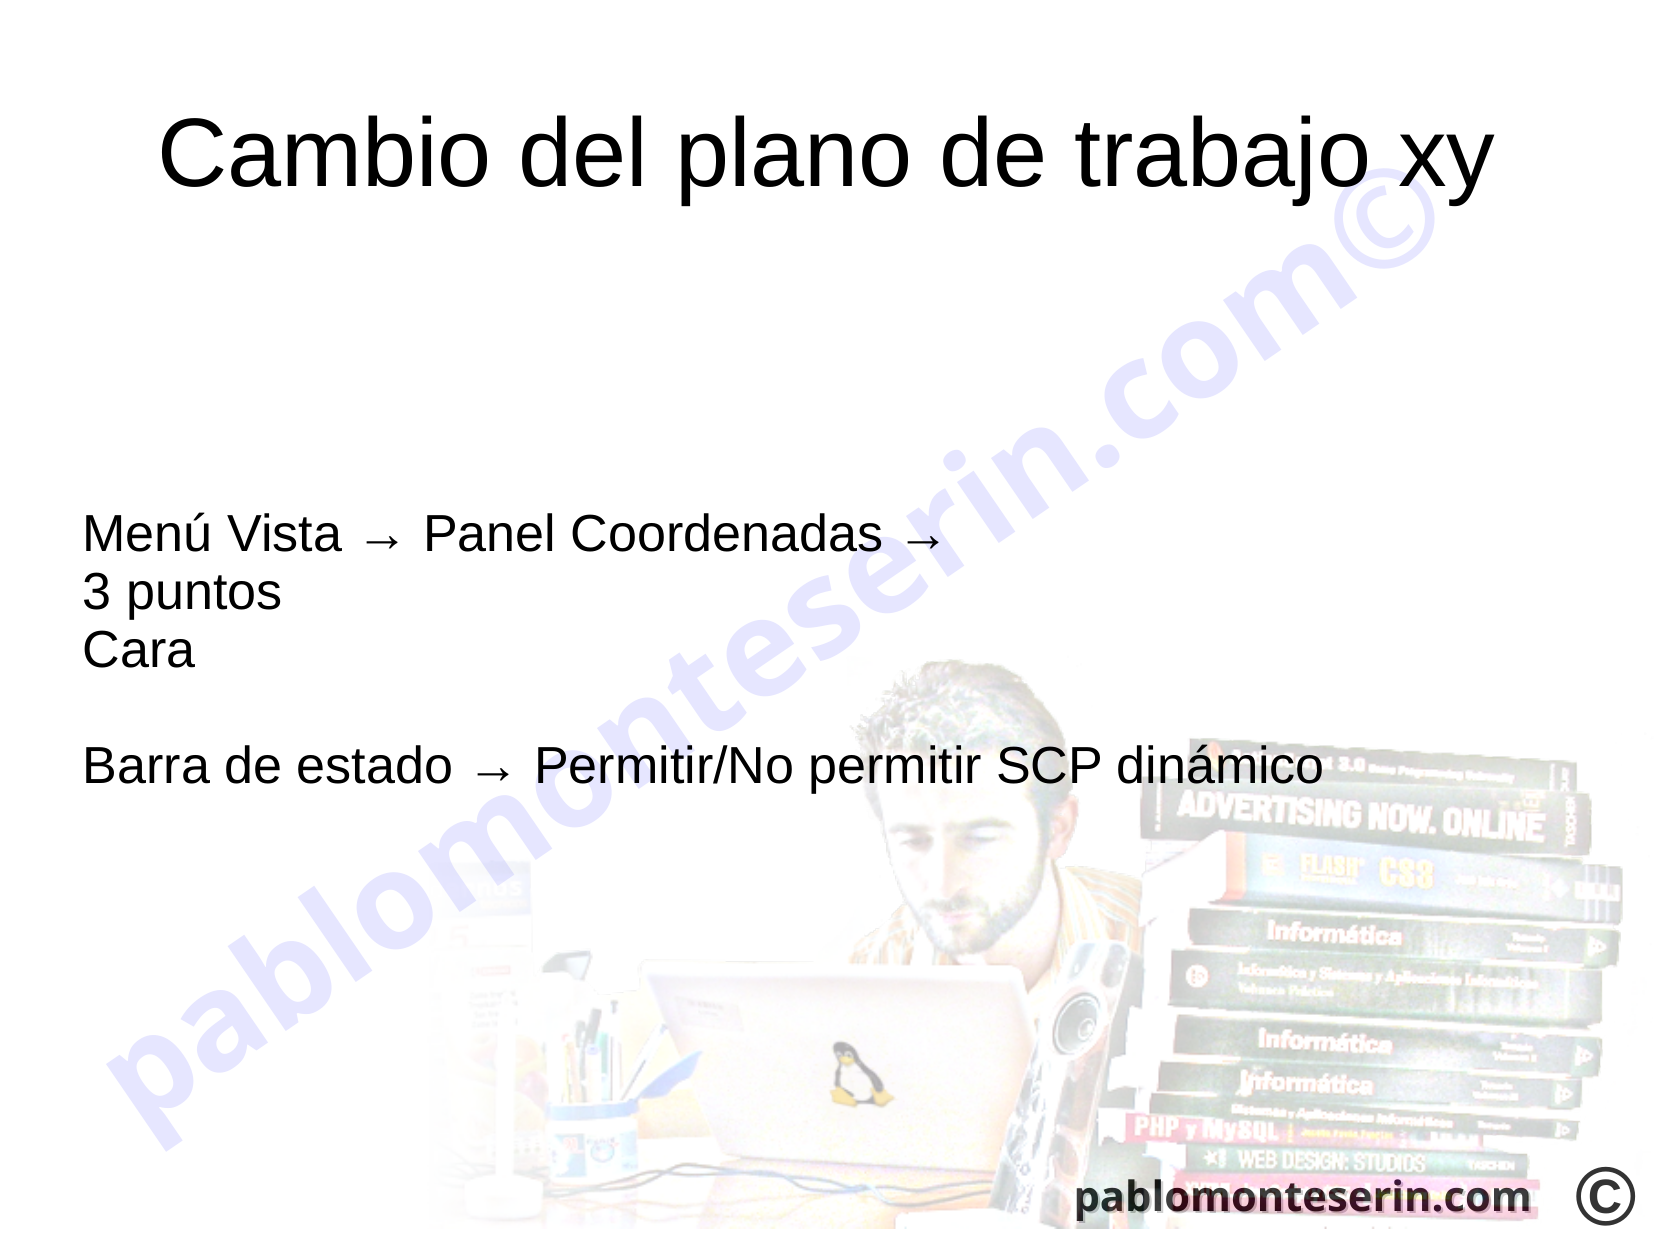

# Cambio del plano de trabajo xy
Menú Vista → Panel Coordenadas →
3 puntos
Cara
Barra de estado → Permitir/No permitir SCP dinámico